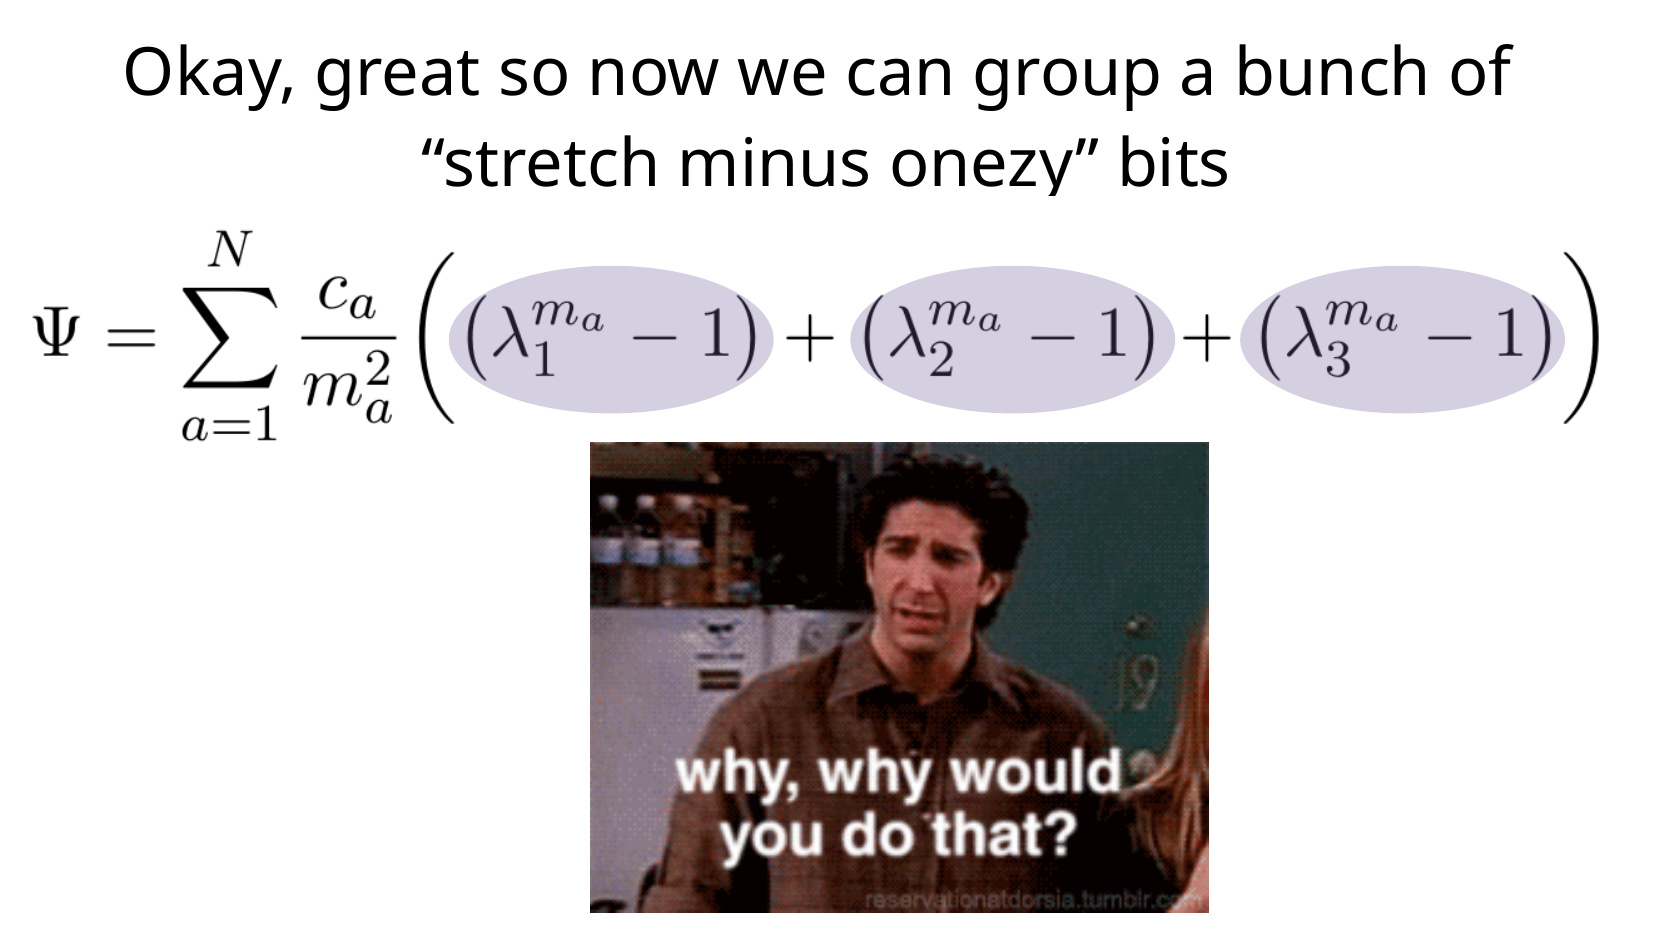

# Okay, great so now we can group a bunch of “stretch minus onezy” bits